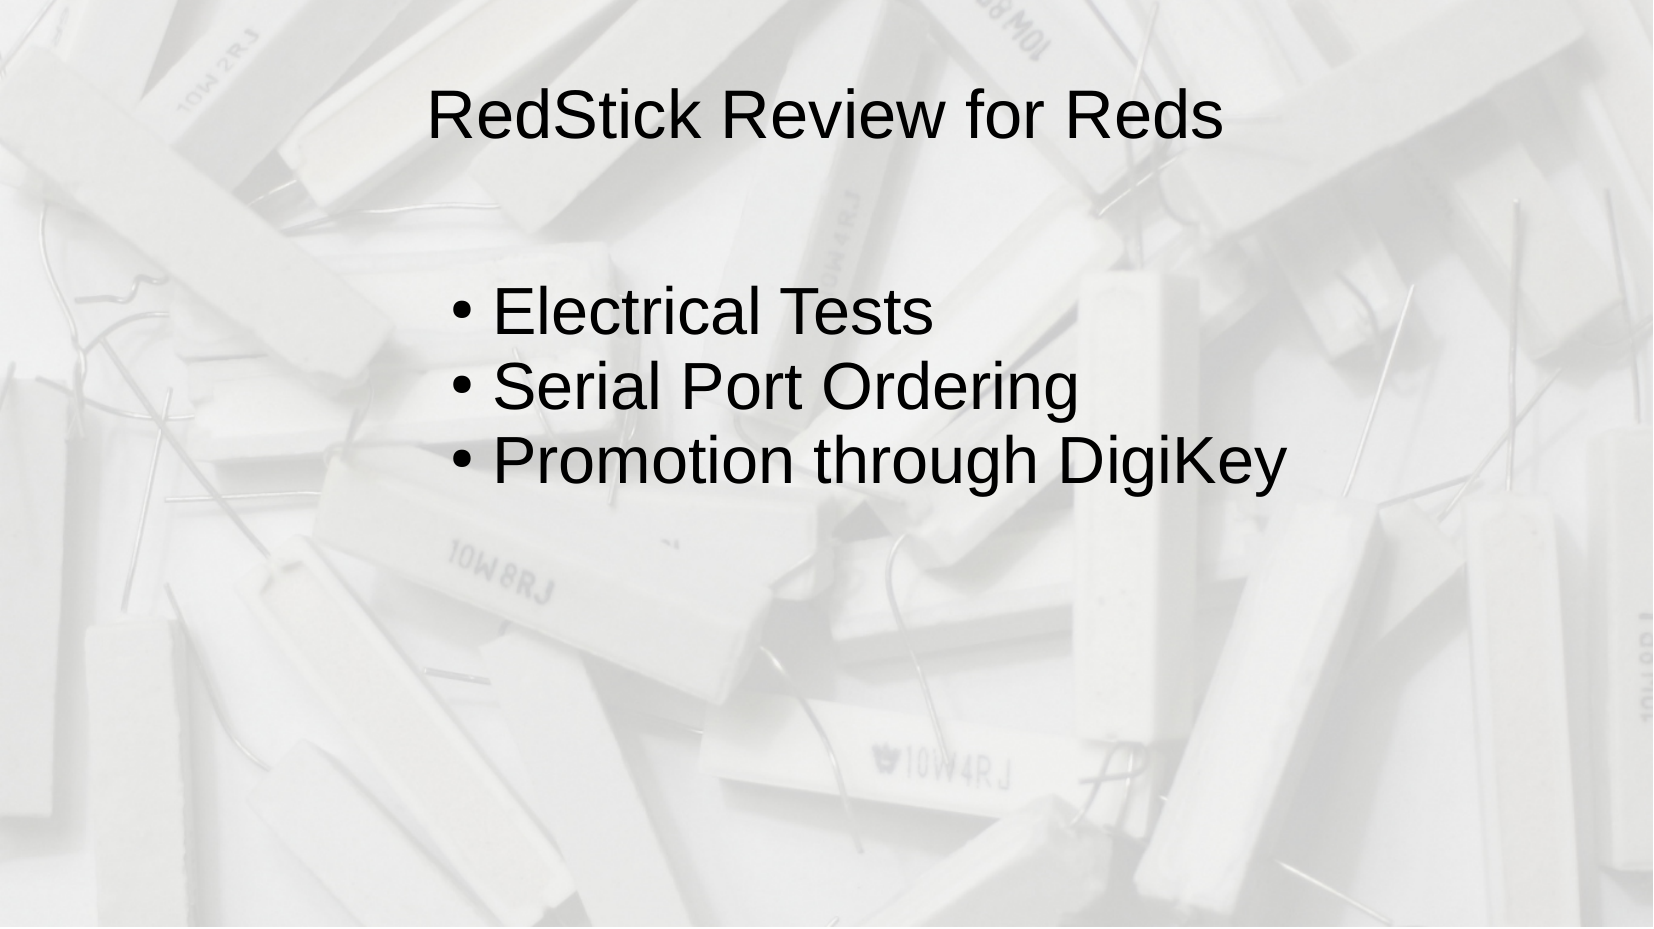

# RedStick Review for Reds
 Electrical Tests
 Serial Port Ordering
 Promotion through DigiKey